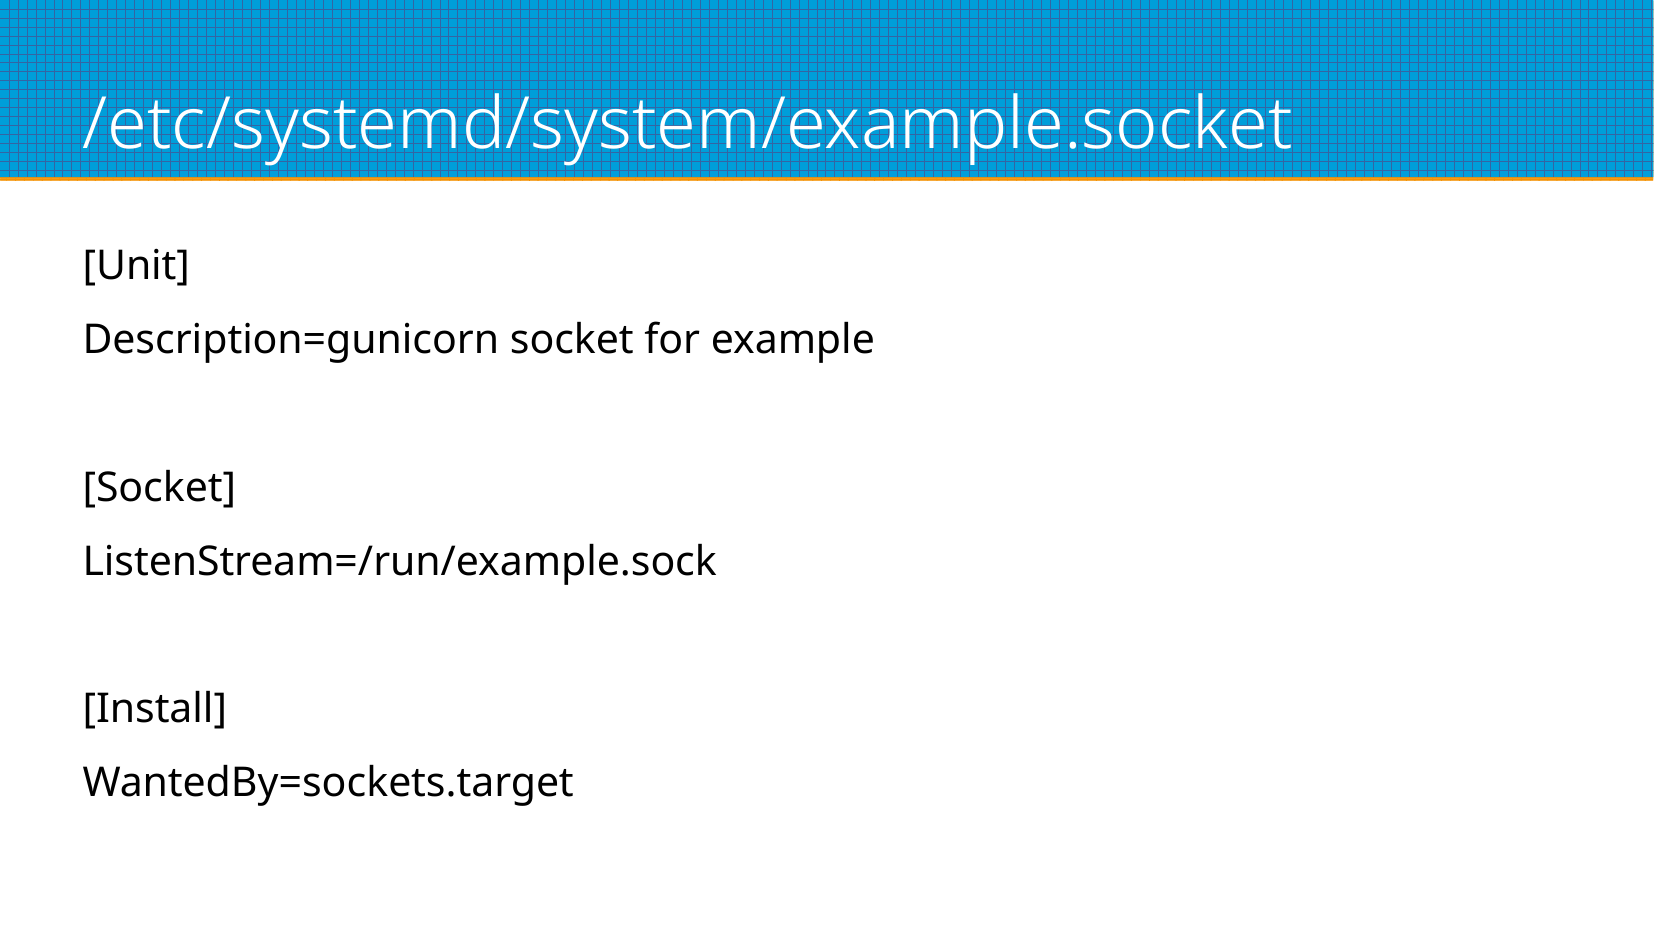

# /etc/systemd/system/example.socket
[Unit]
Description=gunicorn socket for example
[Socket]
ListenStream=/run/example.sock
[Install]
WantedBy=sockets.target